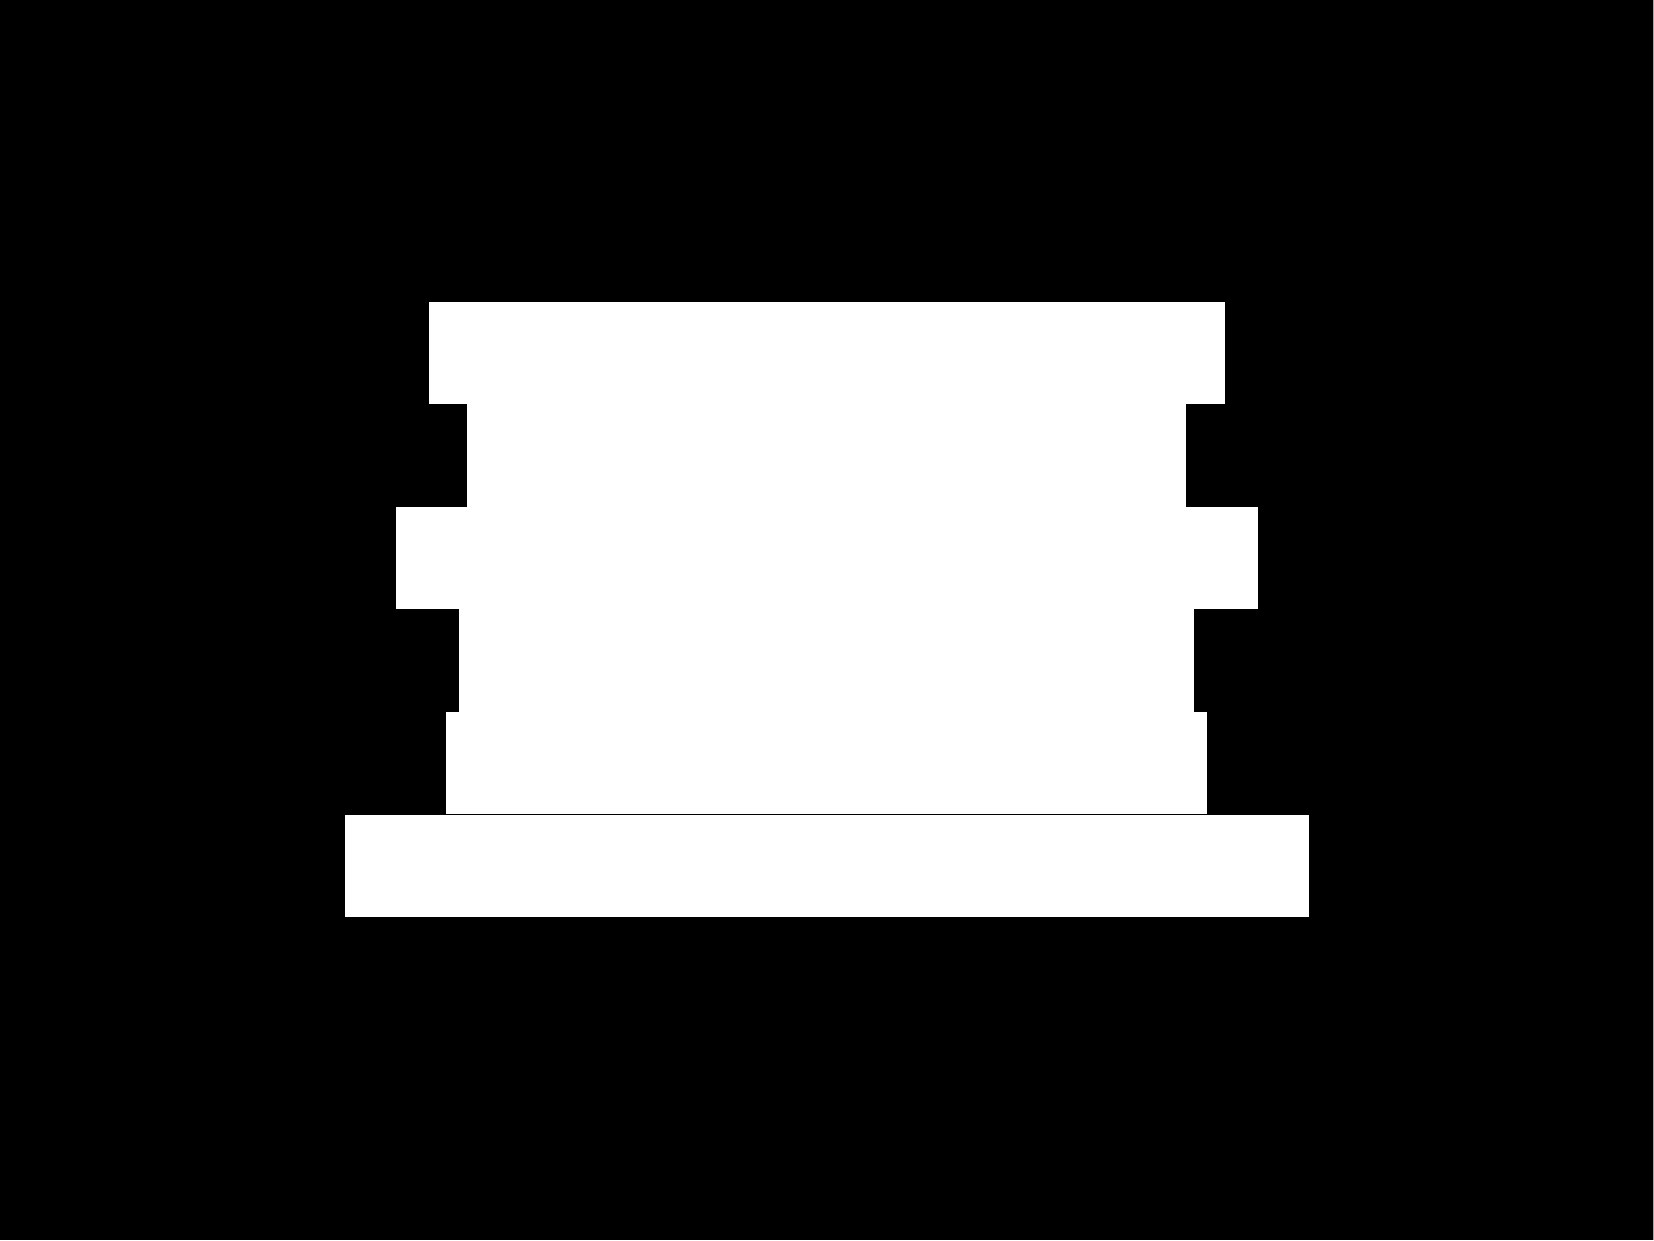

# O sacrifício vivo se
entregou por mim
Com armas de amor
Ele lutou até o fim
Vestido de silêncio
O semblante era de dor